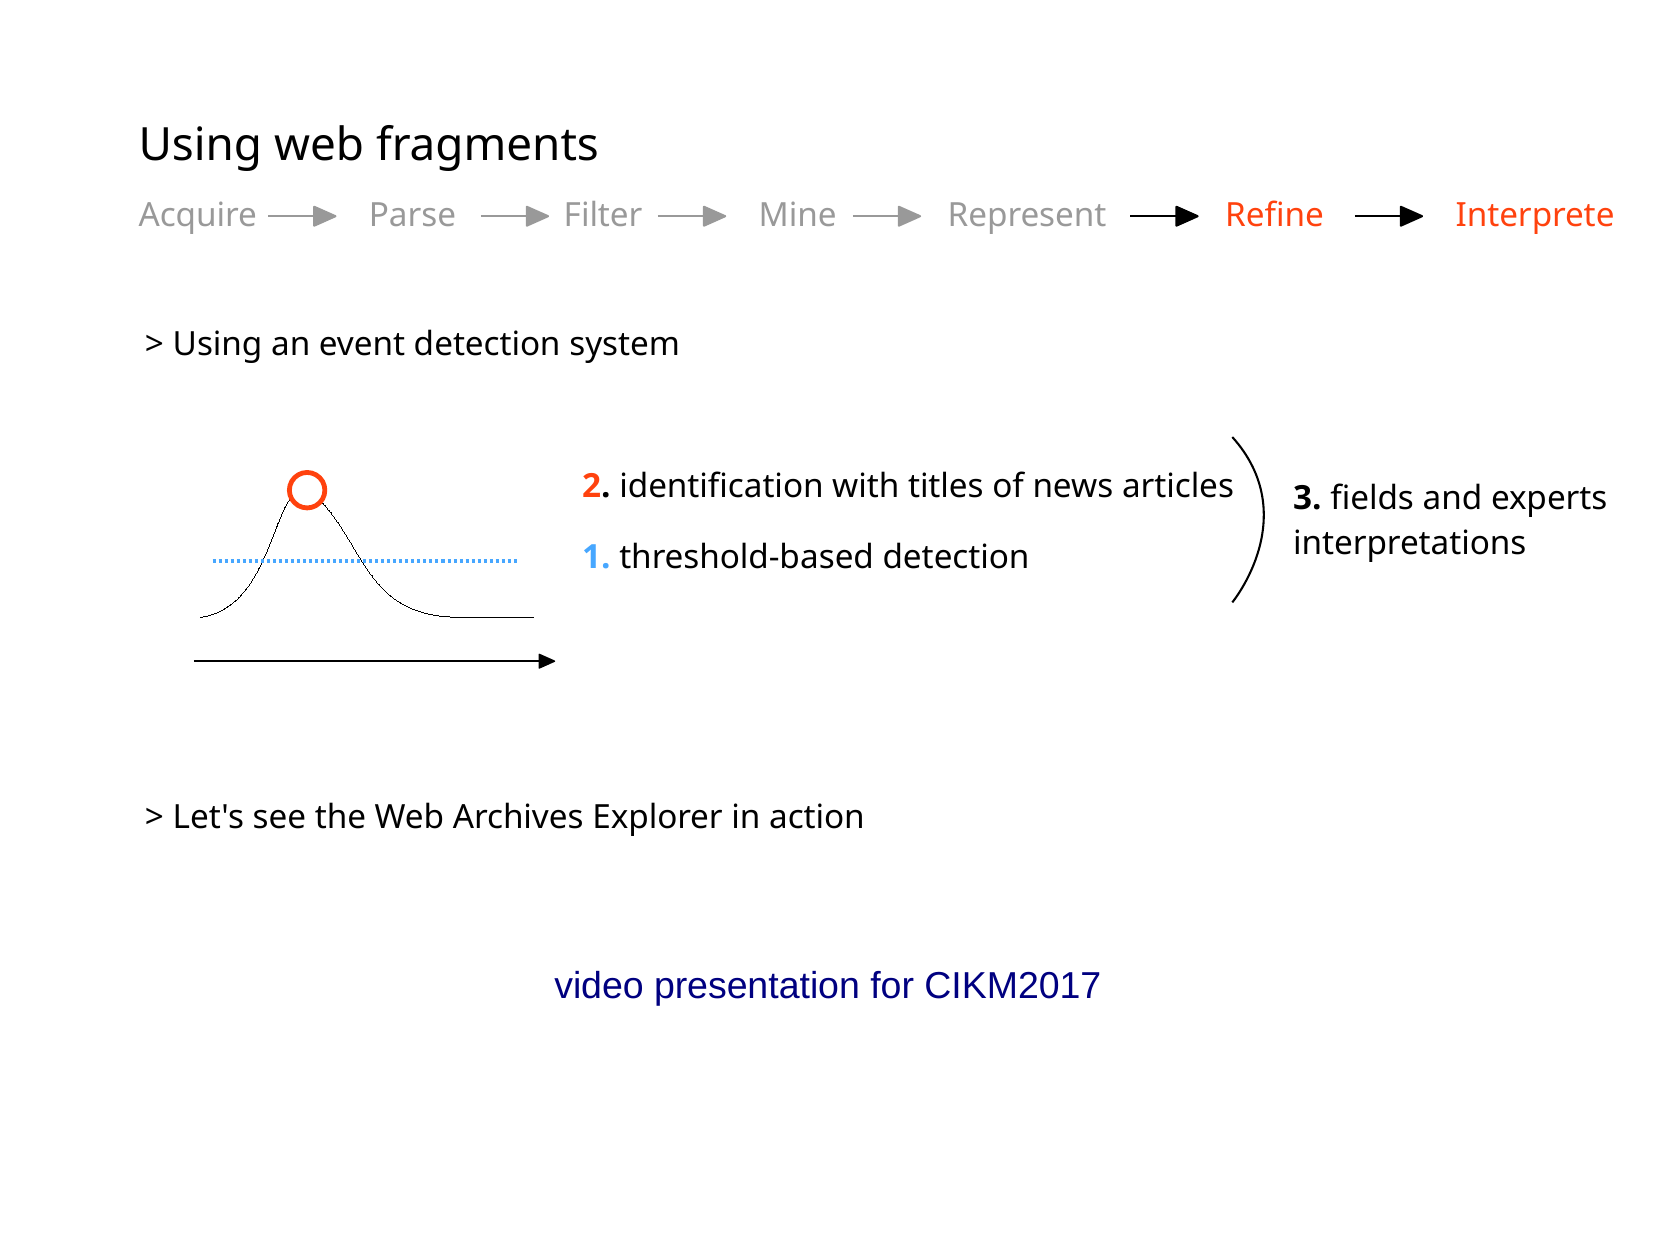

Using web fragments
Acquire
Parse
Filter
Mine
Represent
Refine
Interprete
> Using an event detection system
2. identification with titles of news articles
3. fields and experts
interpretations
1. threshold-based detection
> Let's see the Web Archives Explorer in action
video presentation for CIKM2017